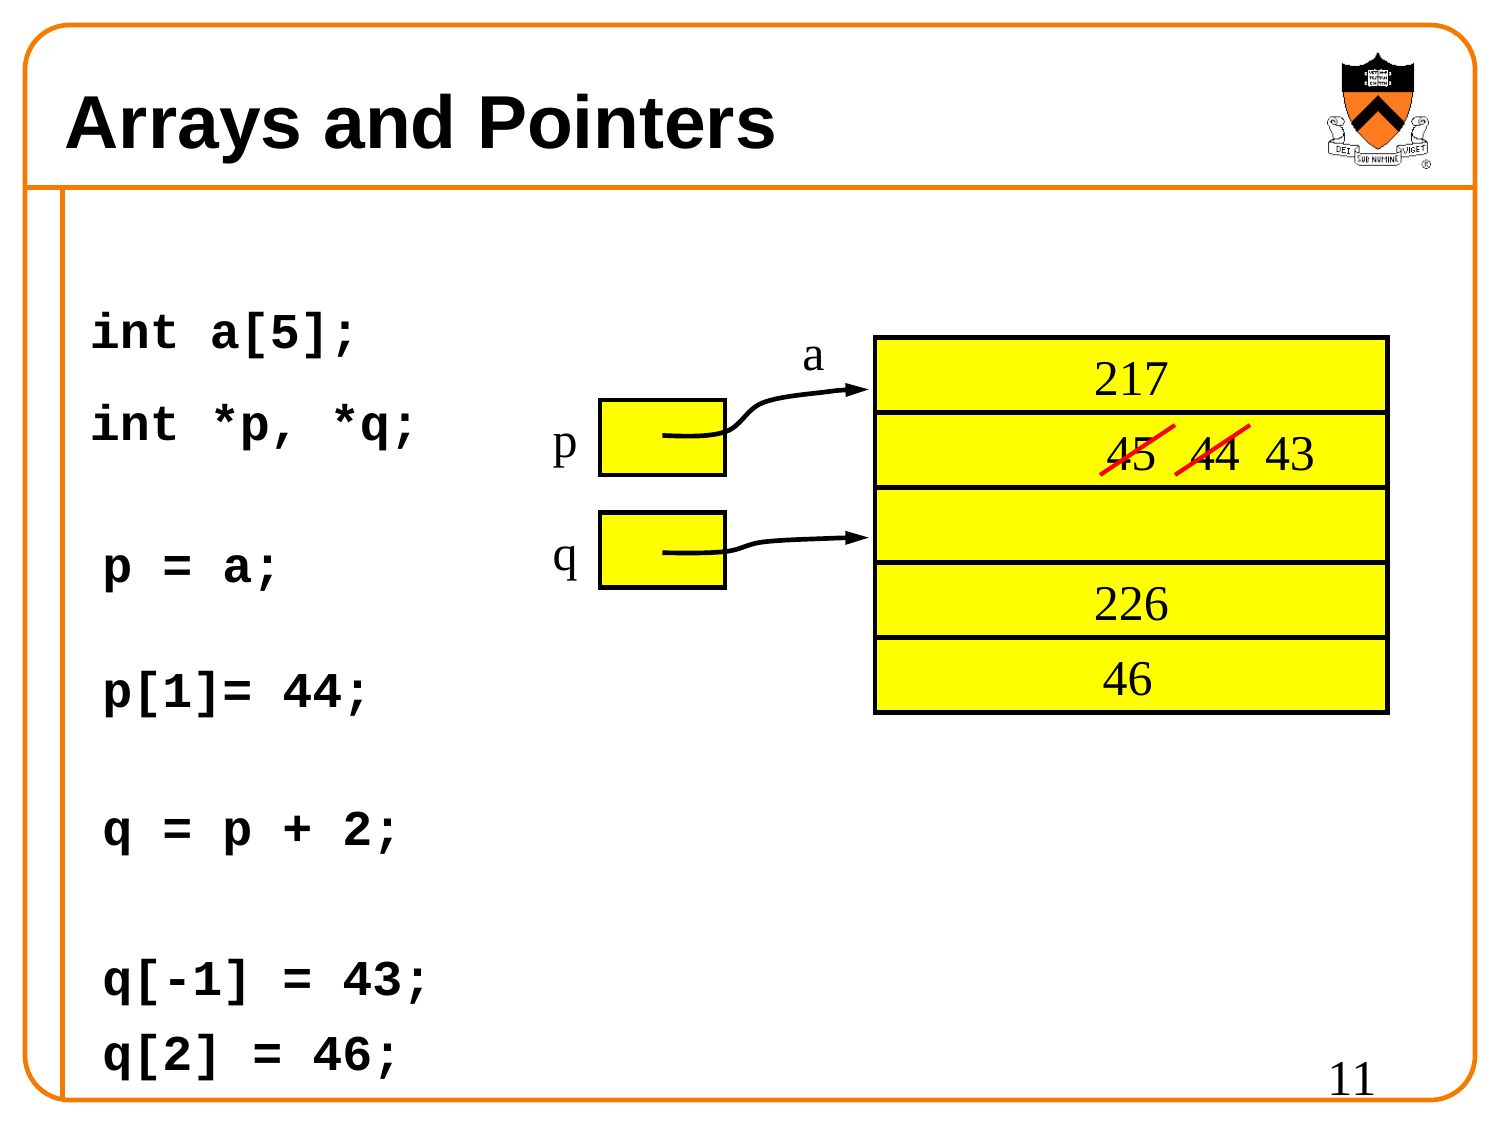

# Arrays and Pointers
int a[5];
int *p, *q;
a
217
p
44
45
44
43
q
p = a;
226
46
p[1]= 44;
q = p + 2;
q[-1] = 43;
q[2] = 46;
11